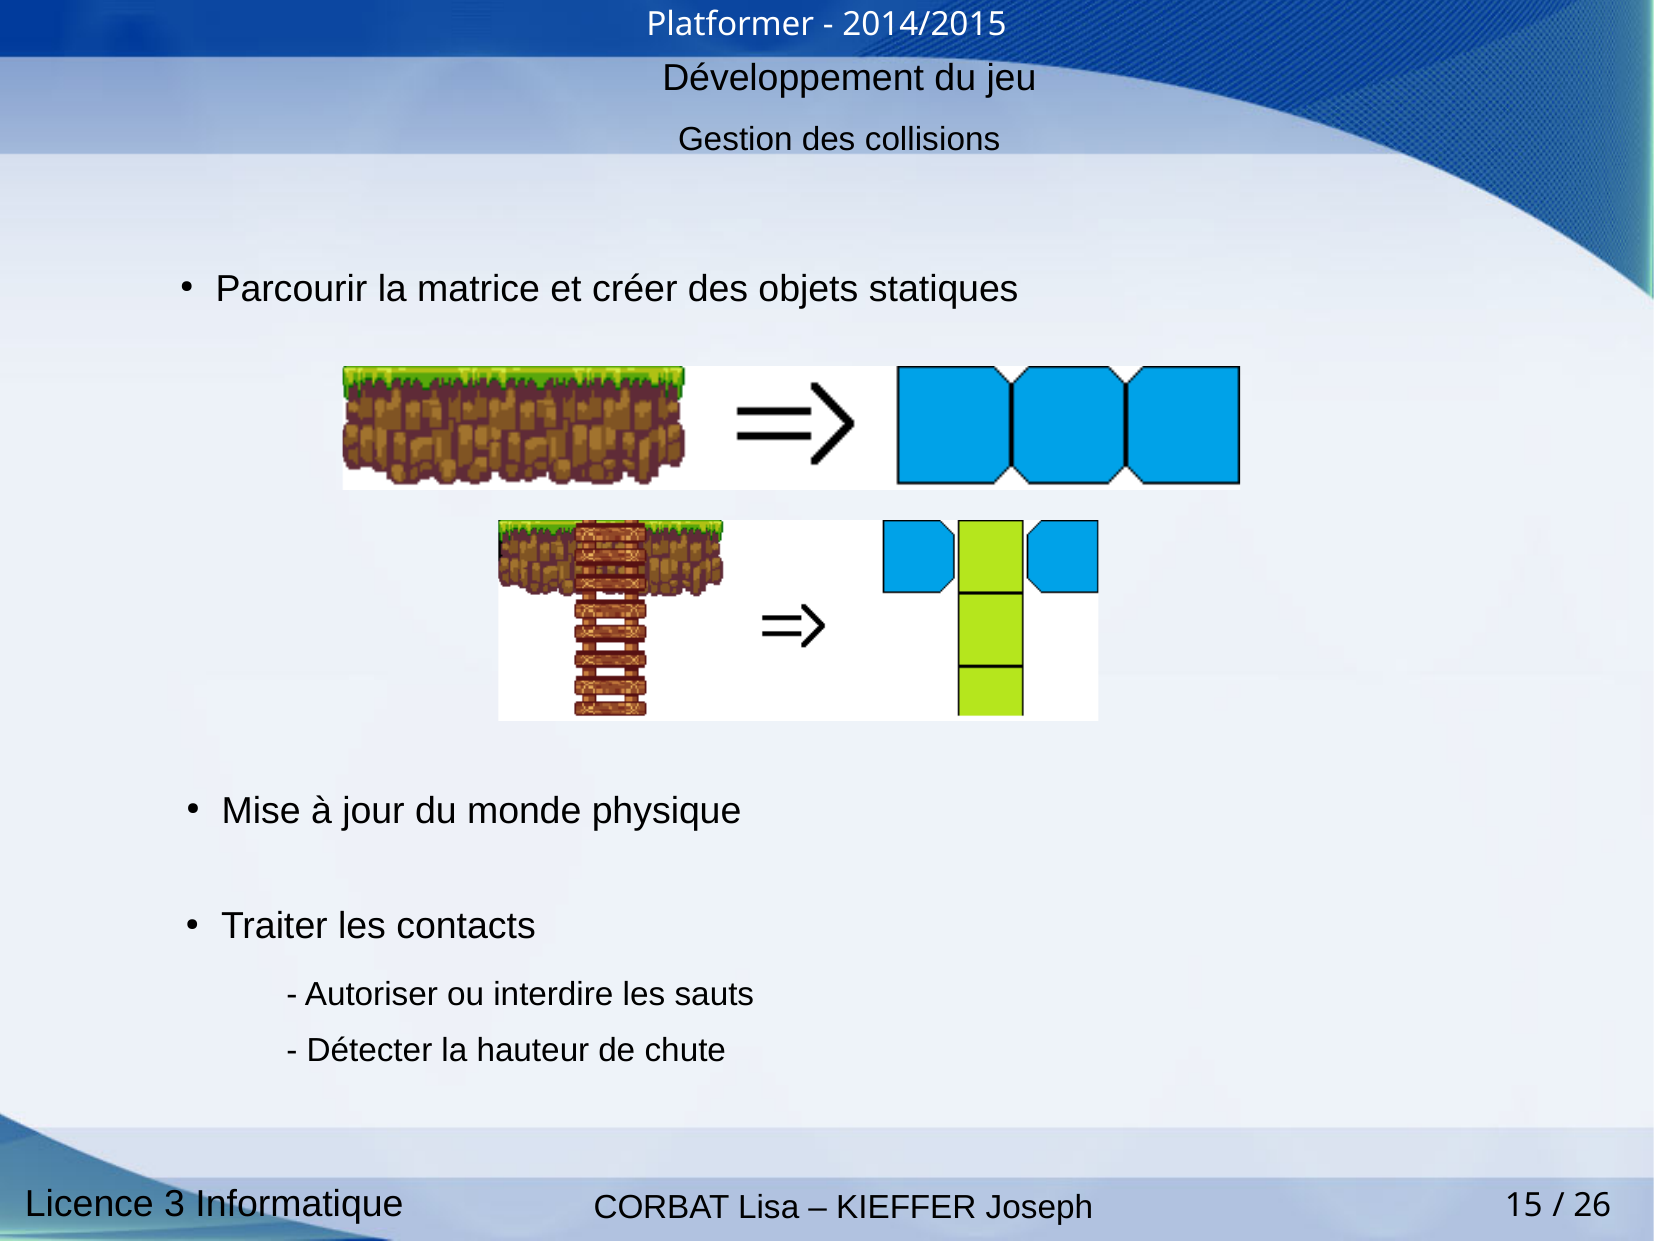

Platformer - 2014/2015
Développement du jeu
Gestion des collisions
Parcourir la matrice et créer des objets statiques
Mise à jour du monde physique
Traiter les contacts
- Autoriser ou interdire les sauts
- Détecter la hauteur de chute
15